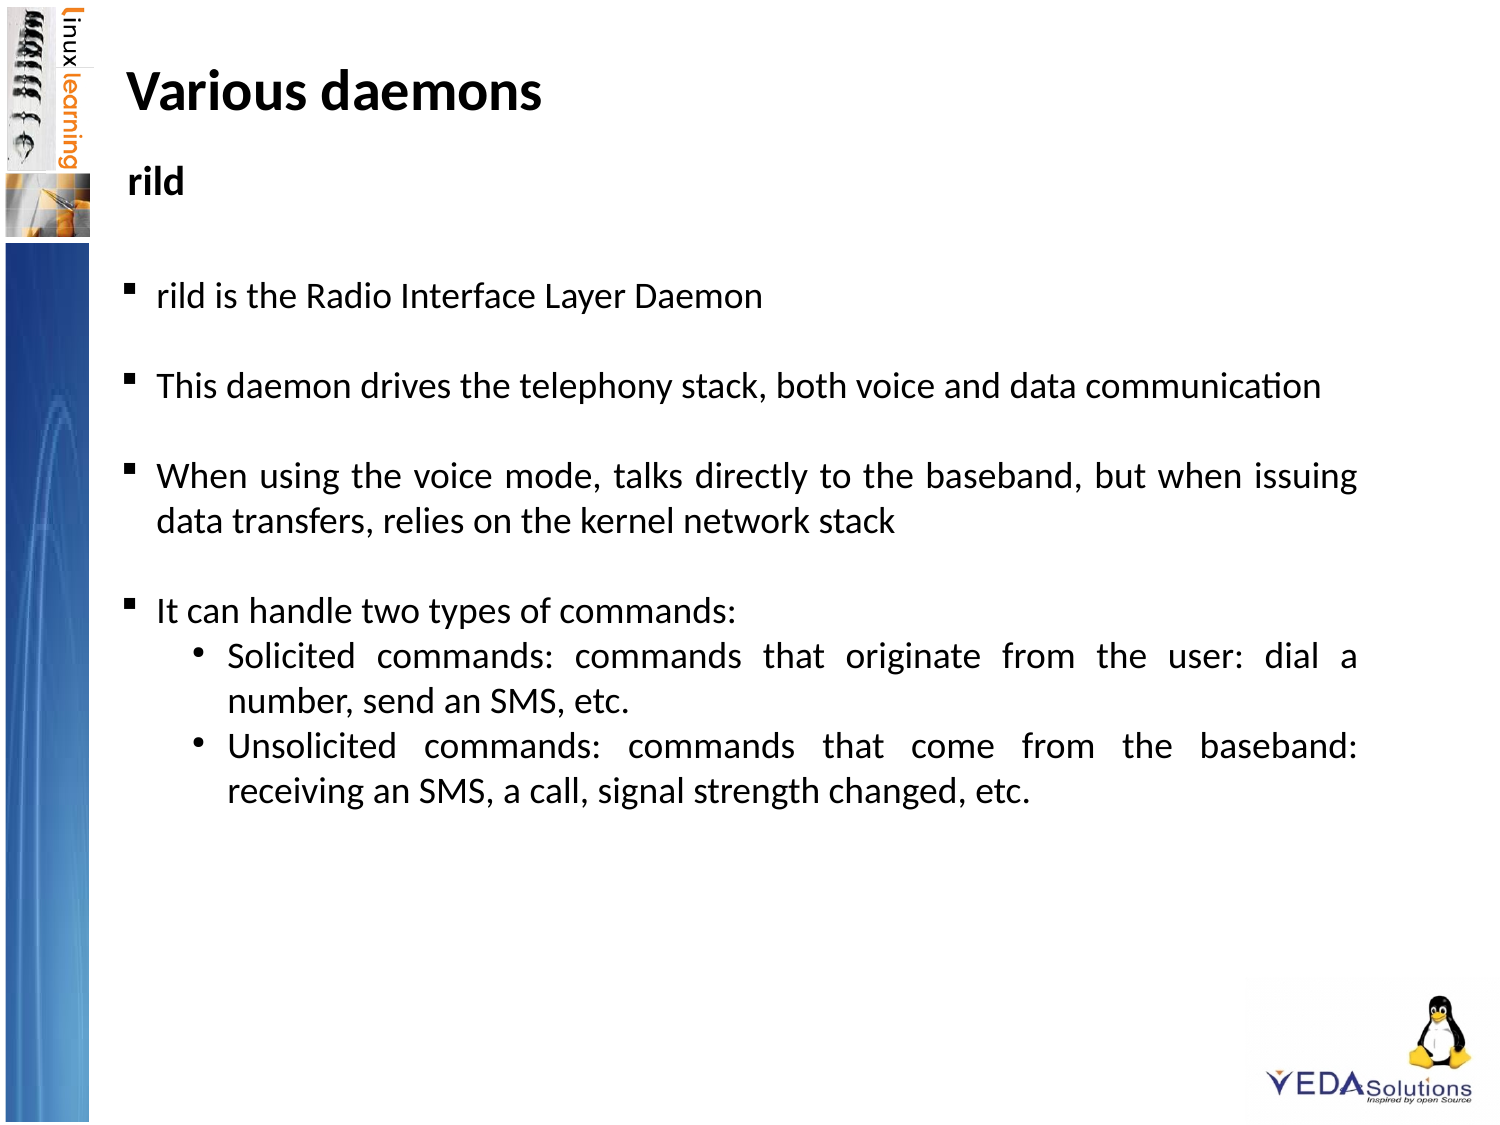

Various daemons
rild
rild is the Radio Interface Layer Daemon
This daemon drives the telephony stack, both voice and data communication
When using the voice mode, talks directly to the baseband, but when issuing data transfers, relies on the kernel network stack
It can handle two types of commands:
Solicited commands: commands that originate from the user: dial a number, send an SMS, etc.
Unsolicited commands: commands that come from the baseband: receiving an SMS, a call, signal strength changed, etc.